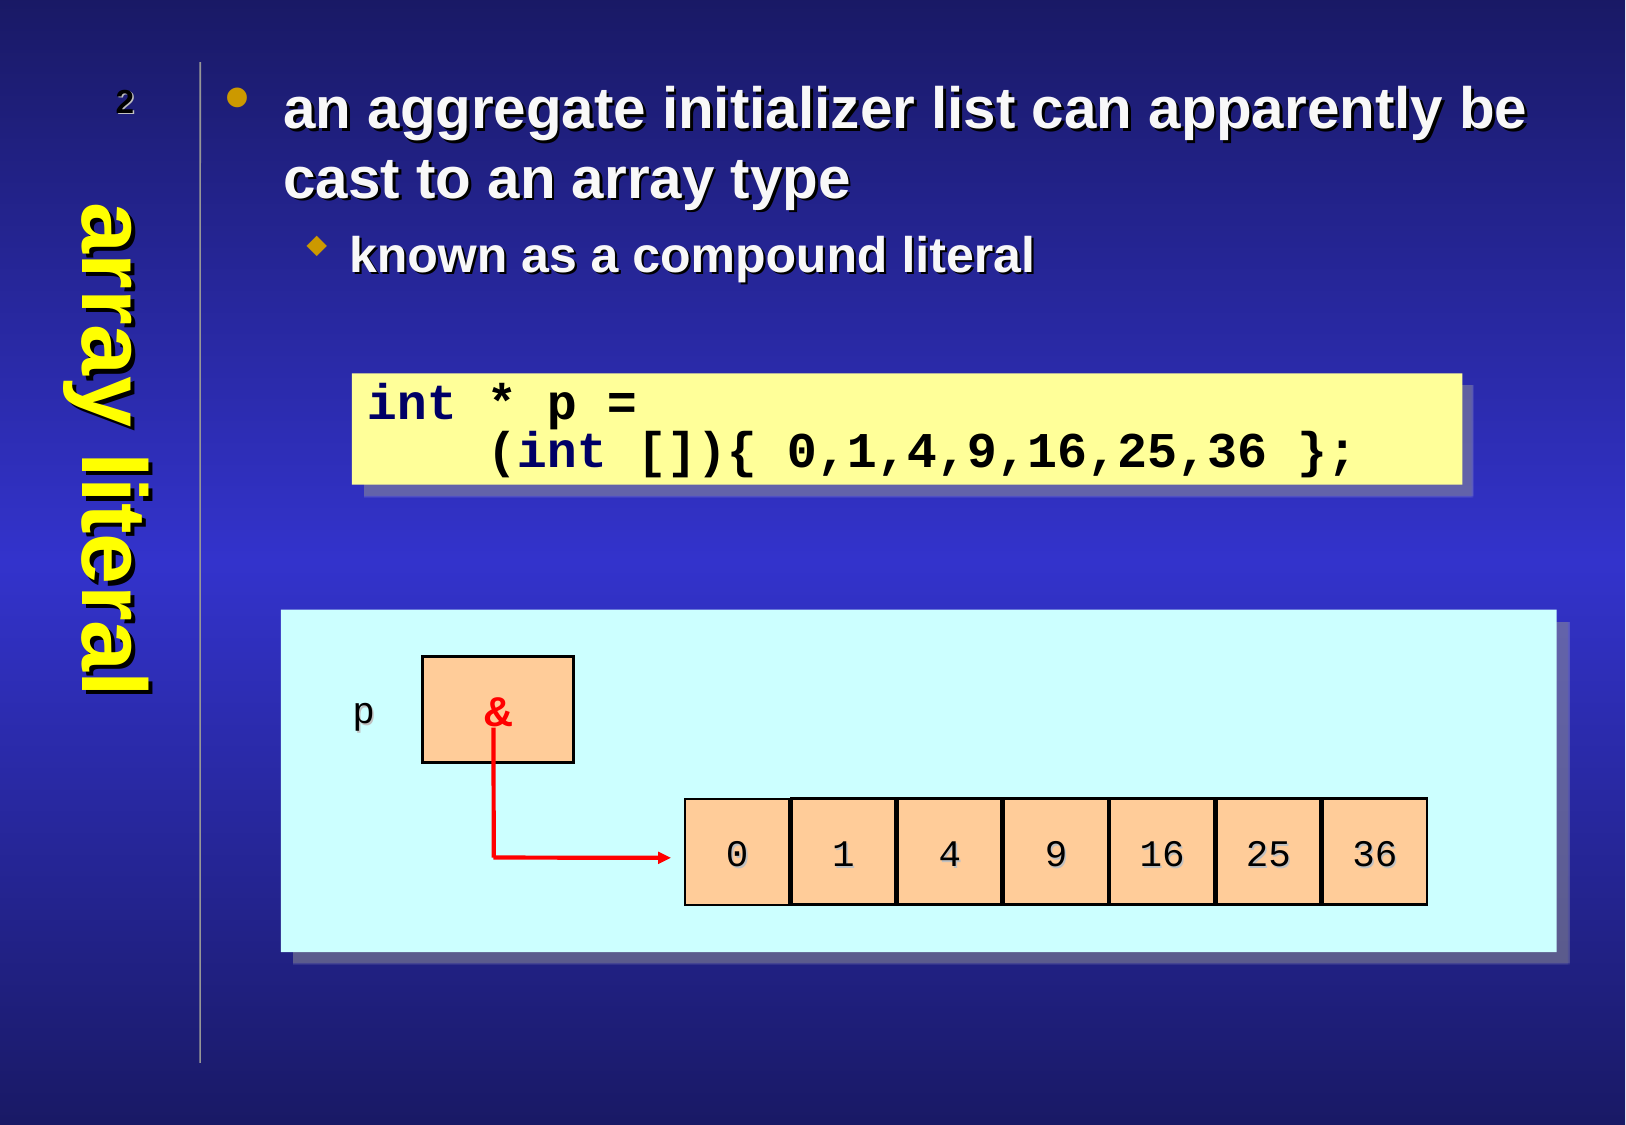

2
an aggregate initializer list can apparently be cast to an array type
known as a compound literal
# array literal
int * p =
 (int []){ 0,1,4,9,16,25,36 };
&
p
16
25
36
1
4
9
0